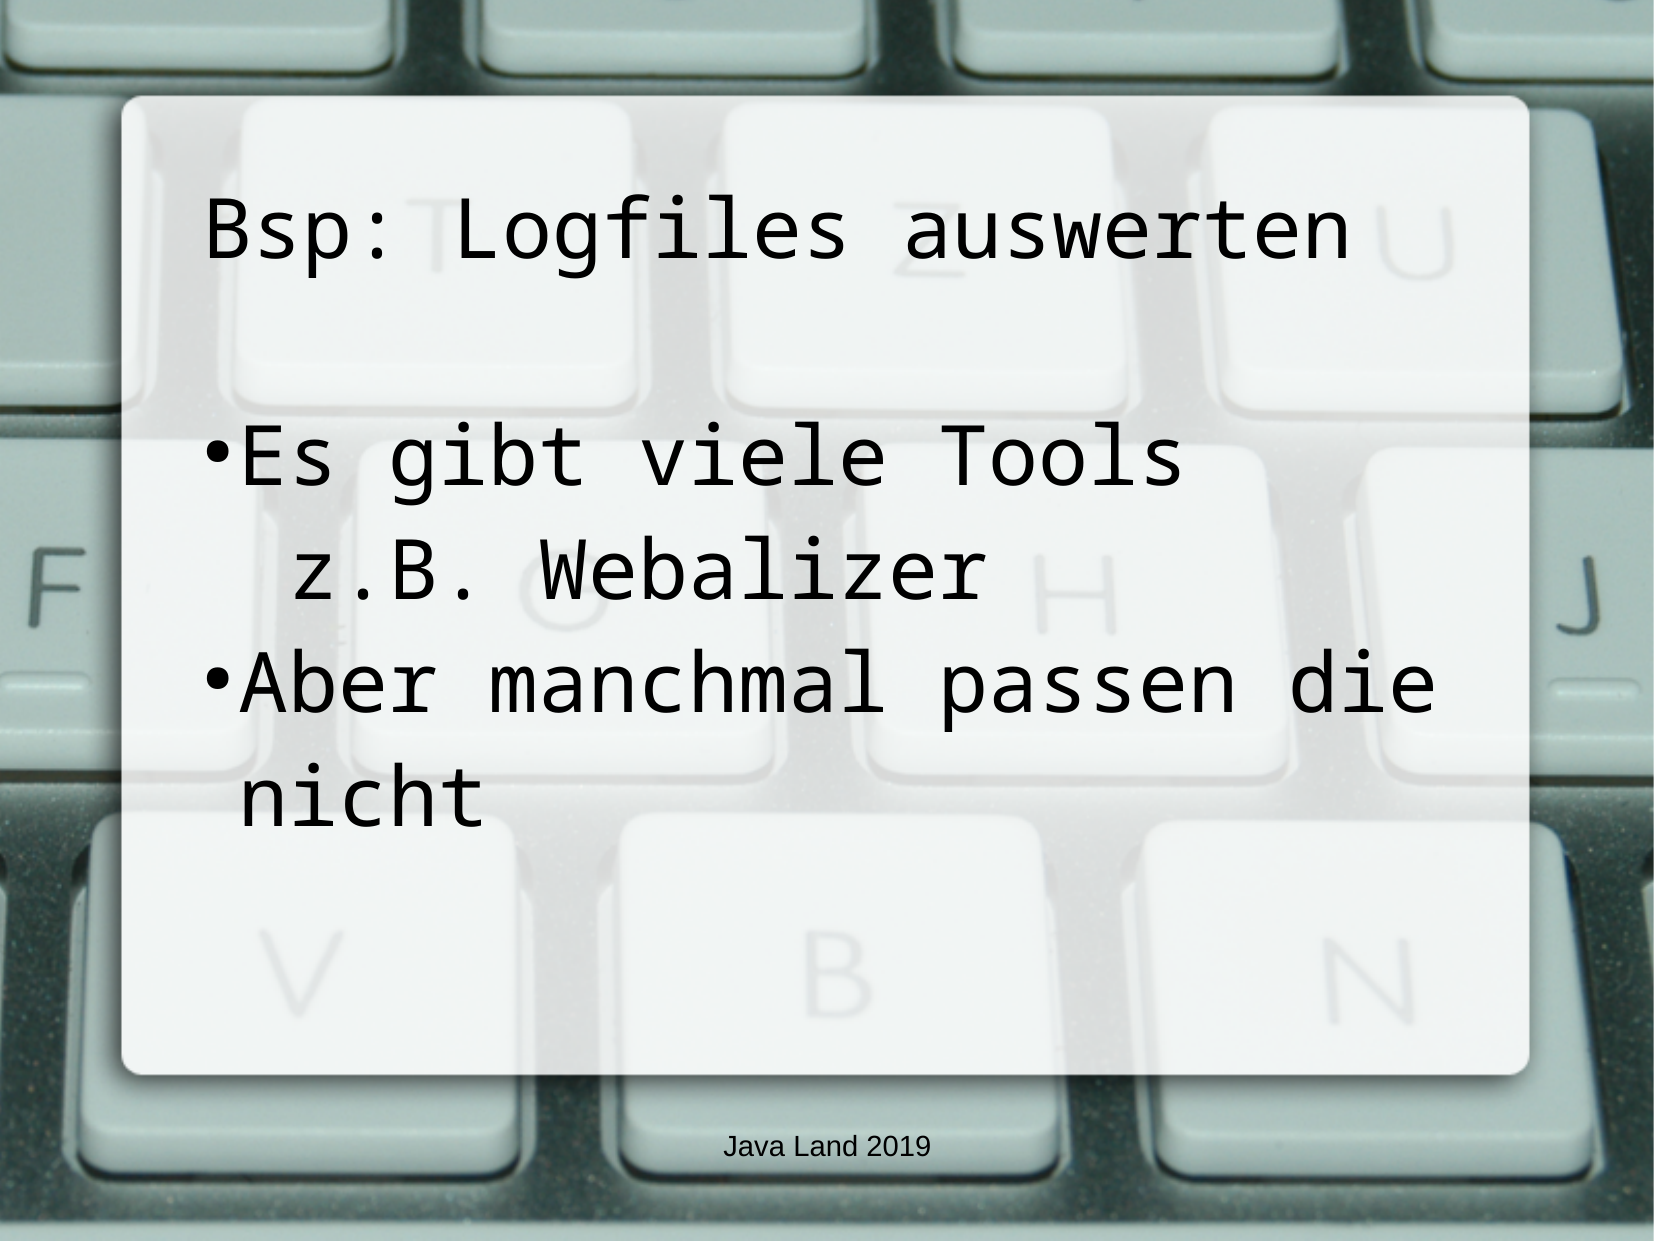

Bsp: Logfiles auswerten
Es gibt viele Tools
 z.B. Webalizer
Aber manchmal passen die nicht
#